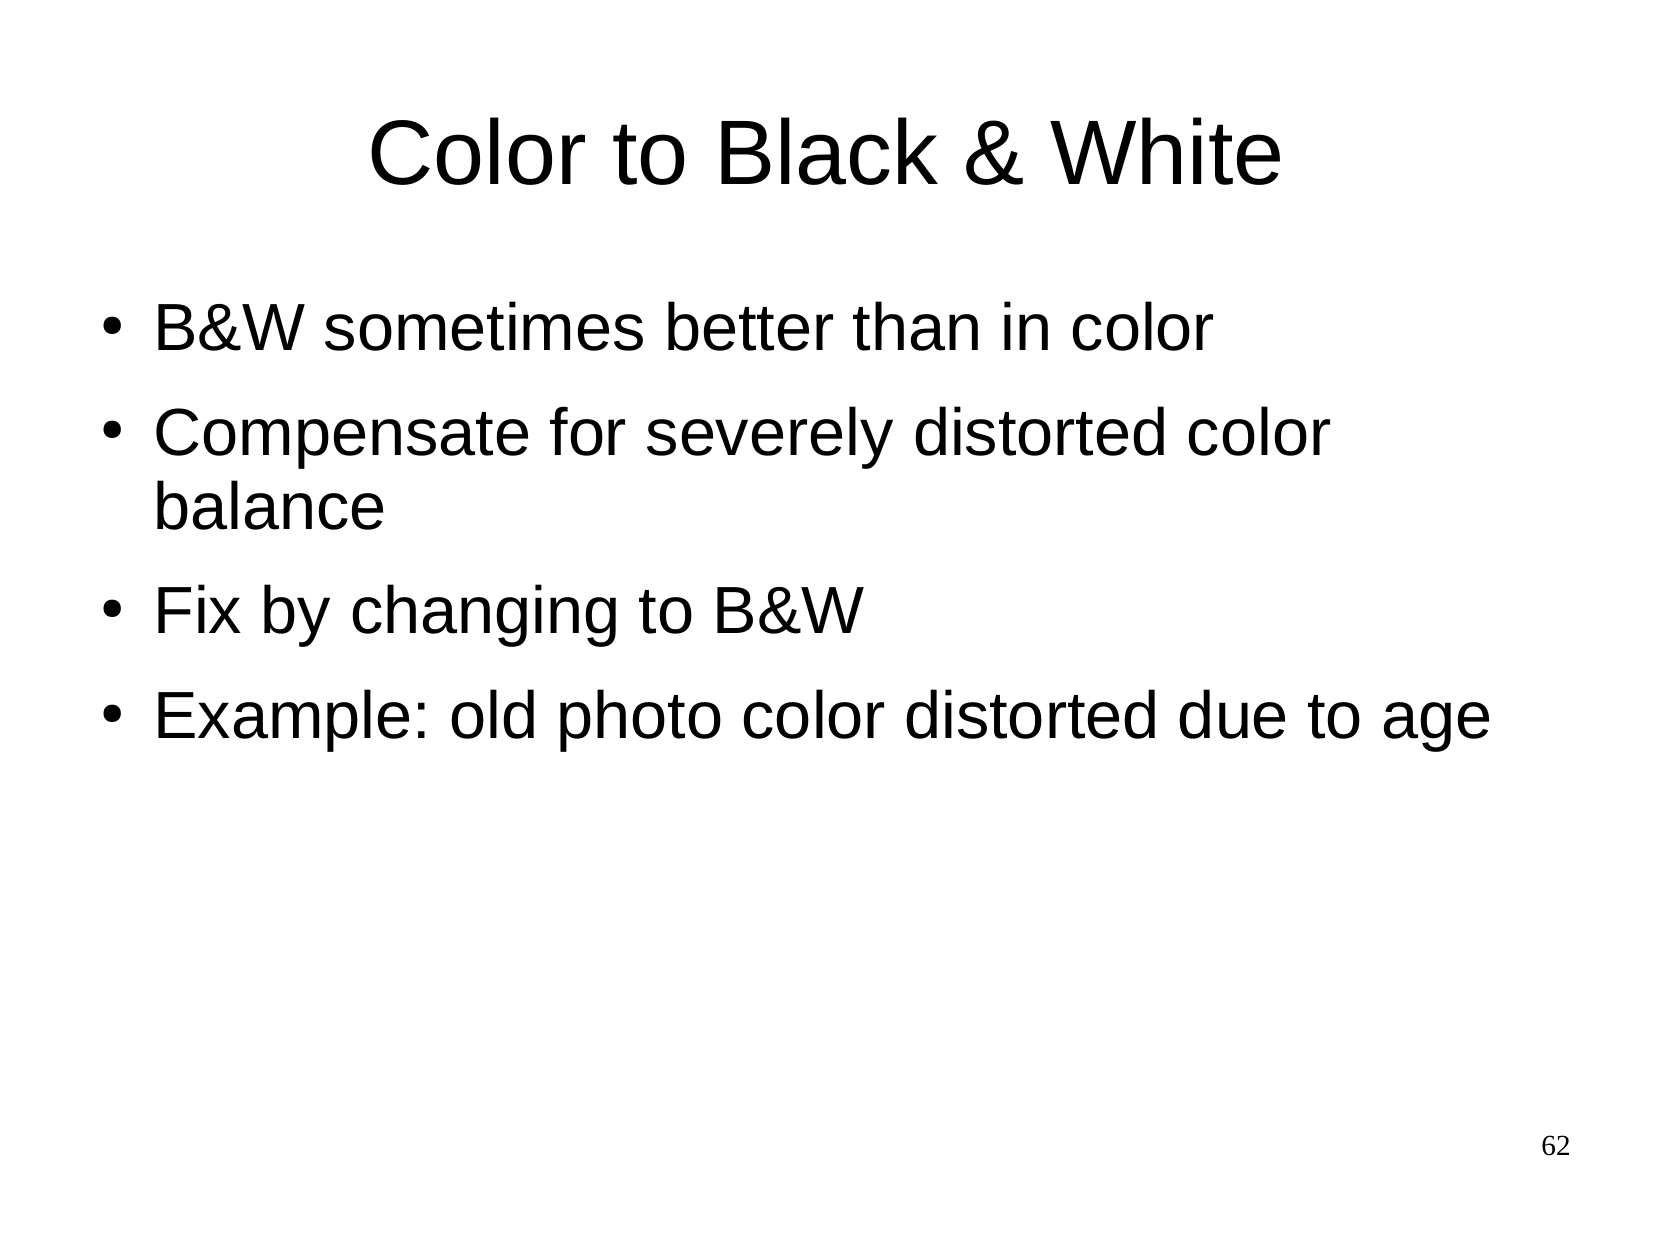

# Color to Black & White
B&W sometimes better than in color
Compensate for severely distorted color balance
Fix by changing to B&W
Example: old photo color distorted due to age
62